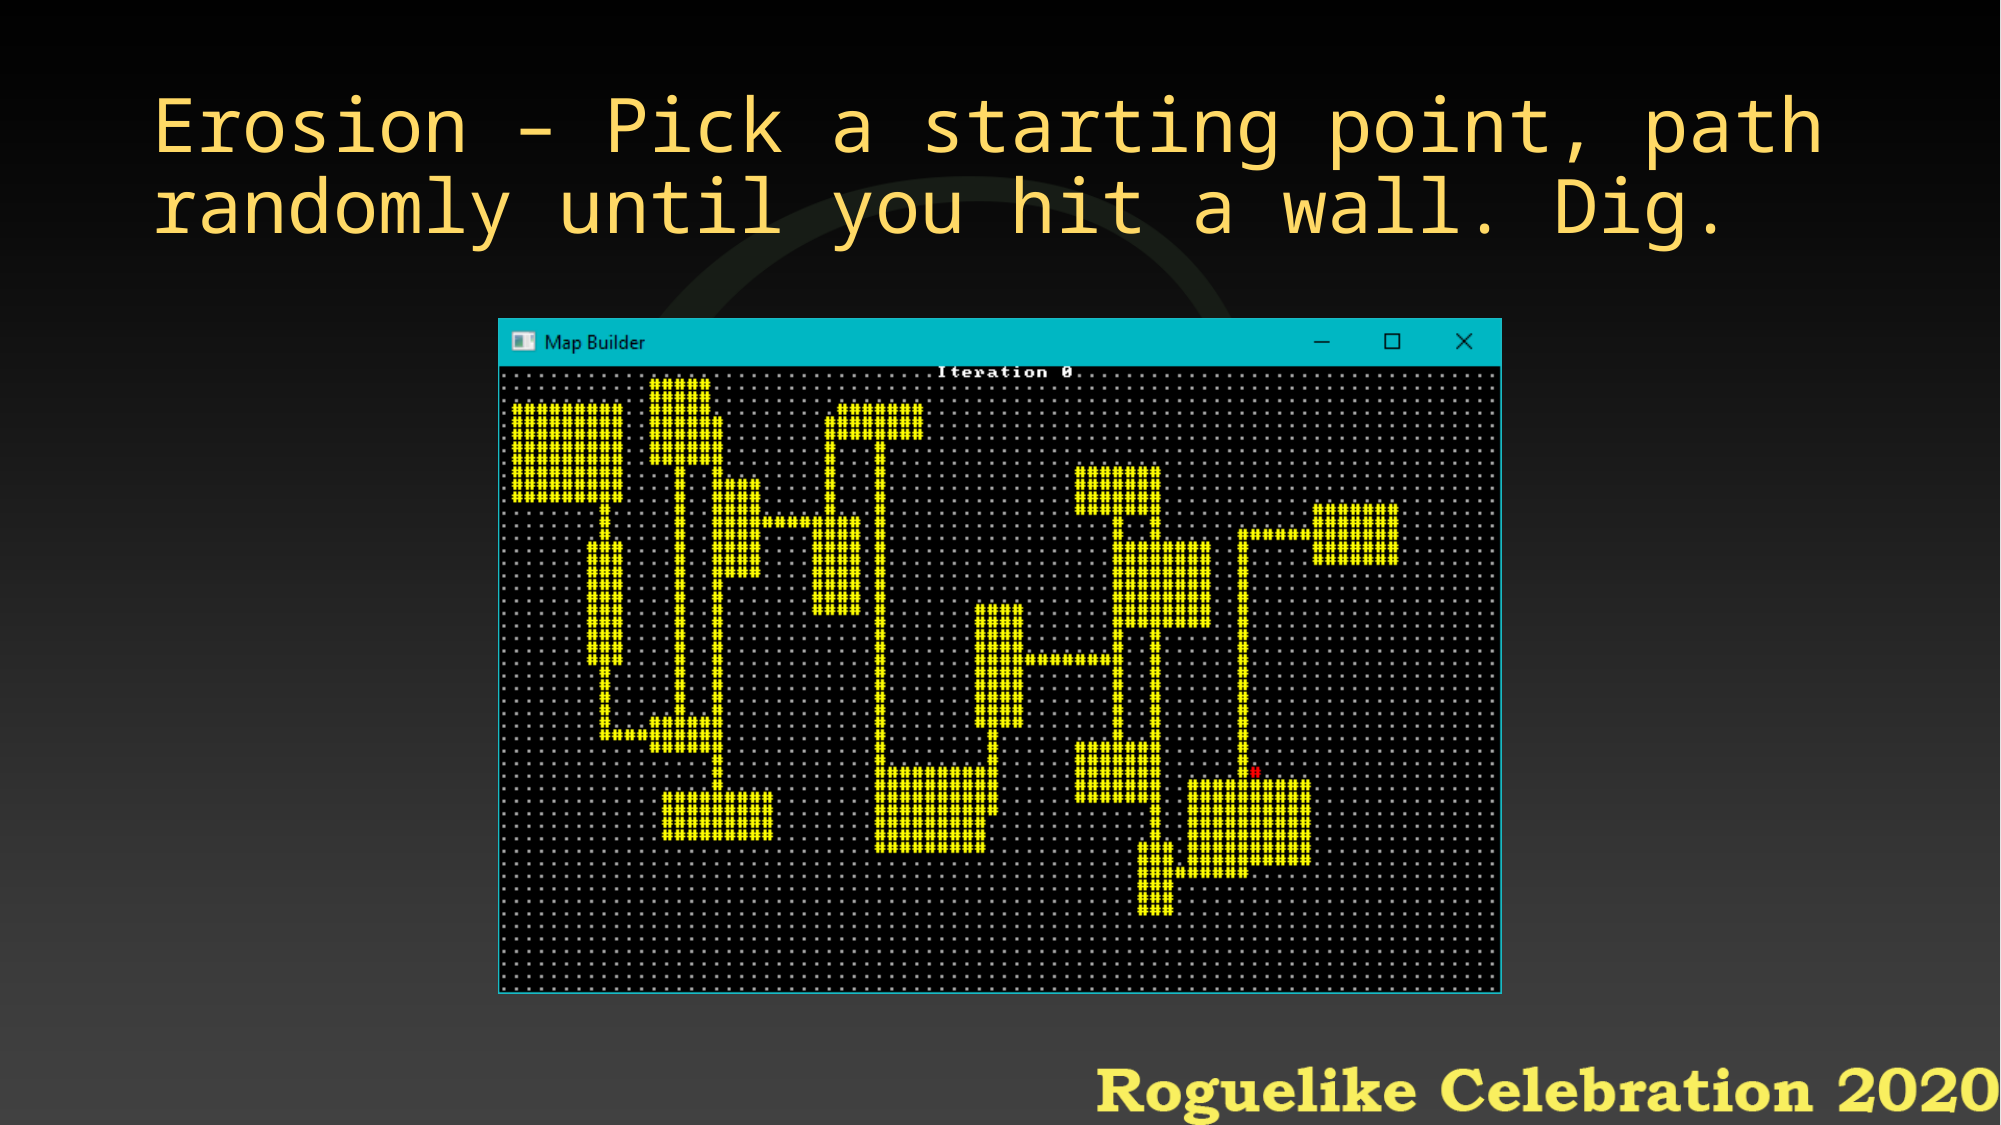

# Erosion – Pick a starting point, path randomly until you hit a wall. Dig.